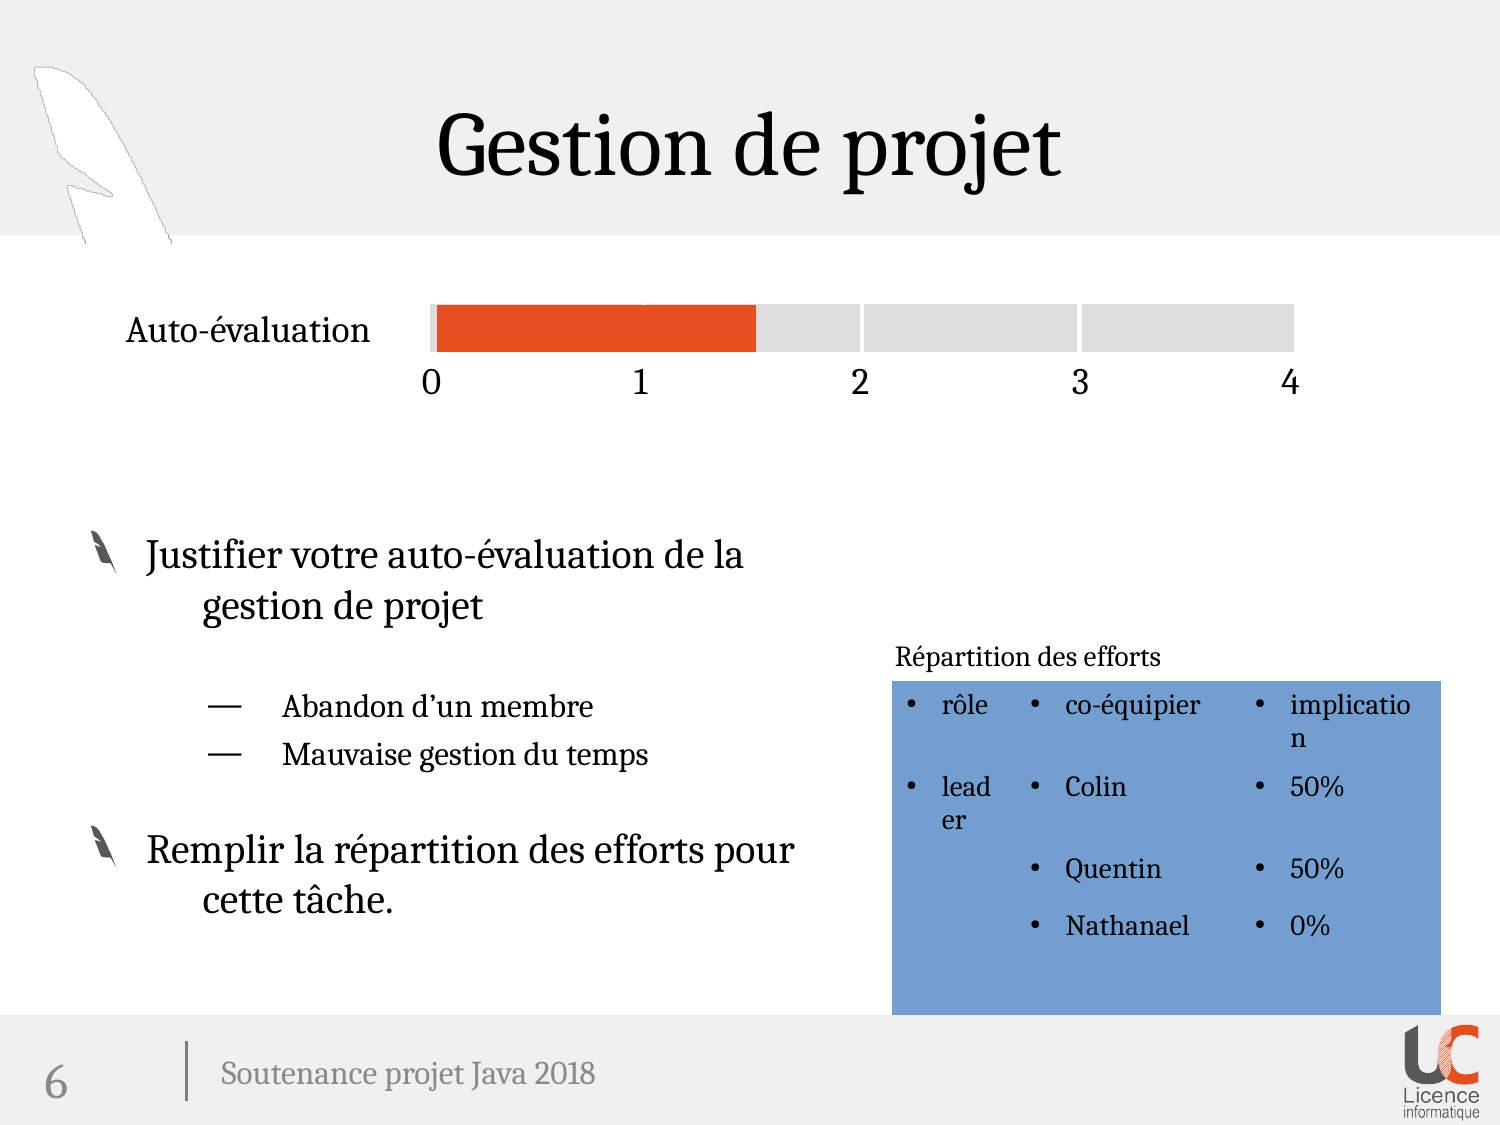

Gestion de projet
# Justifier votre auto-évaluation de la gestion de projet
Abandon d’un membre
Mauvaise gestion du temps
Remplir la répartition des efforts pour cette tâche.
Répartition des efforts
| rôle | co-équipier | implication |
| --- | --- | --- |
| leader | Colin | 50% |
| | Quentin | 50% |
| | Nathanael | 0% |
| | | |
Soutenance projet Java 2018